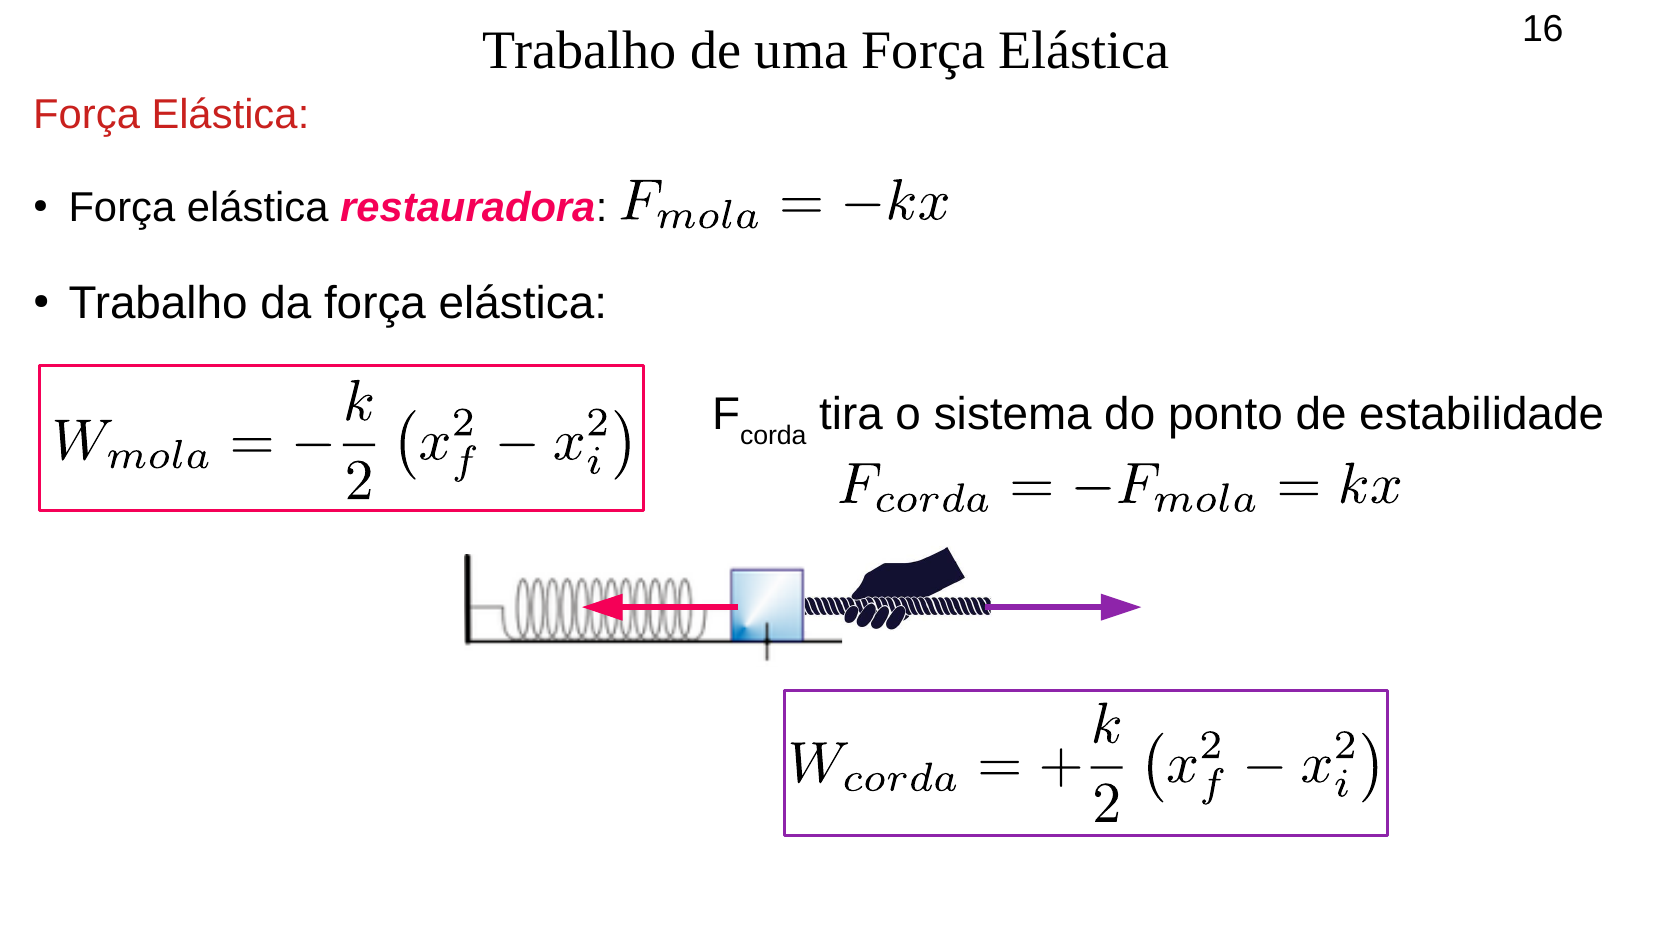

Trabalho de uma Força Elástica
Força Elástica:
Força elástica restauradora:
Trabalho da força elástica:
Fcorda tira o sistema do ponto de estabilidade